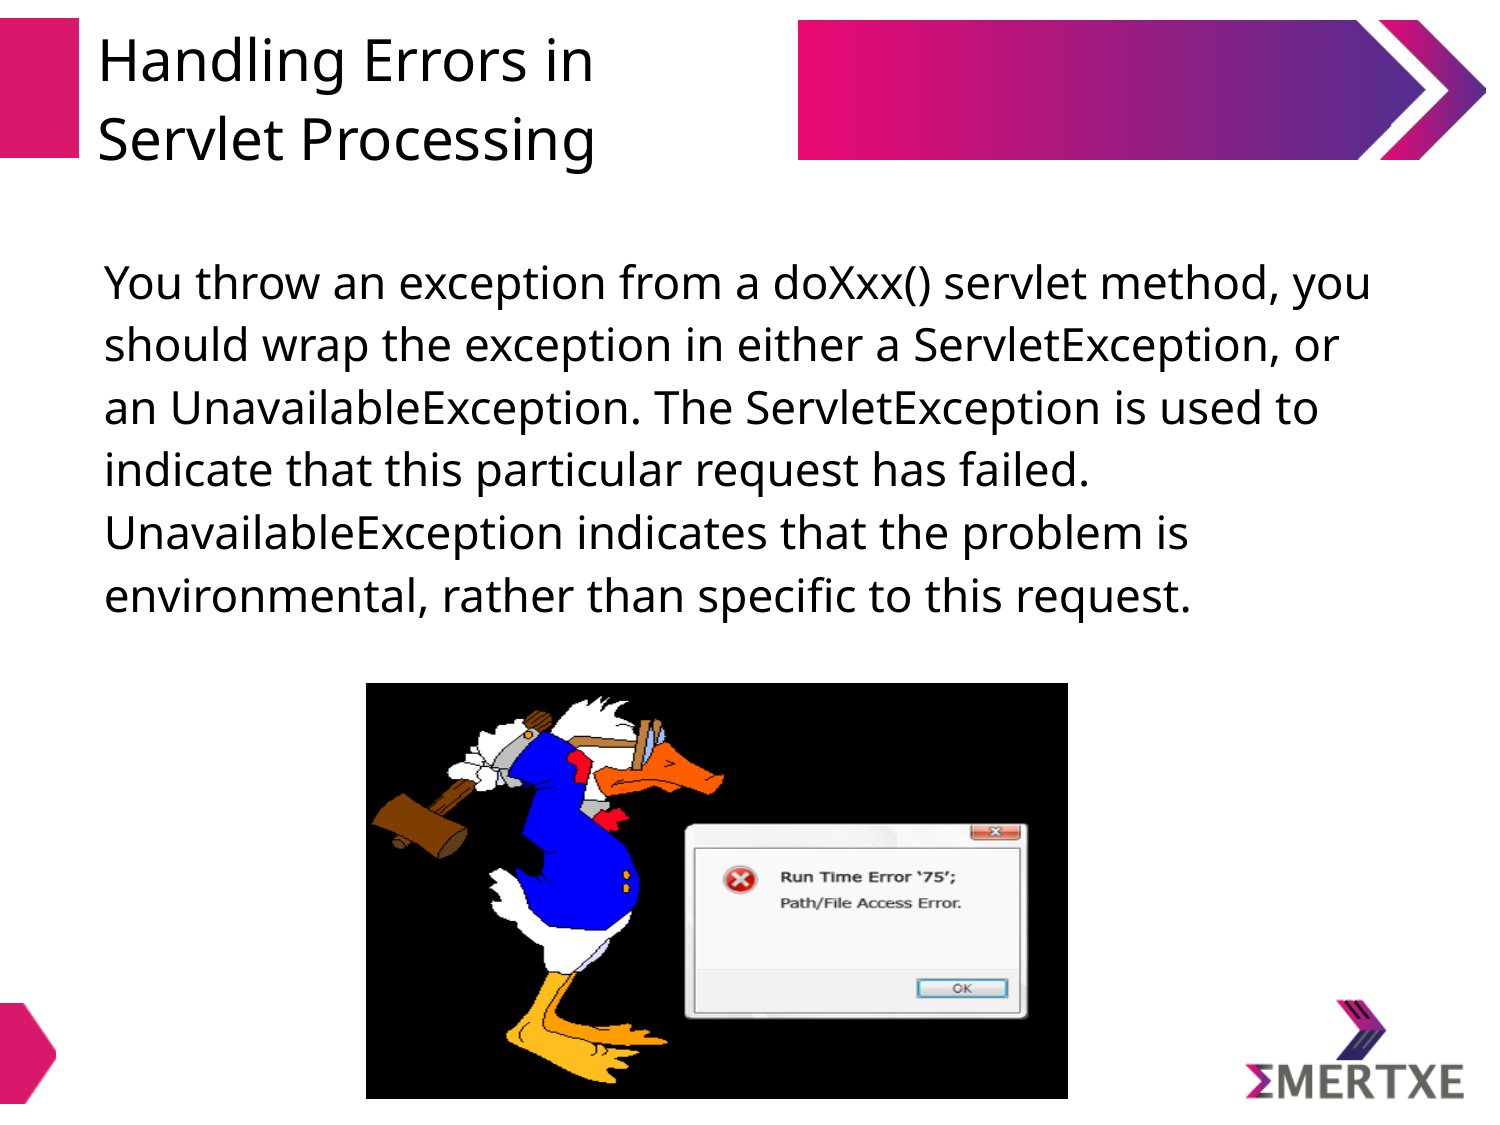

Handling Errors in Servlet Processing
You throw an exception from a doXxx() servlet method, you should wrap the exception in either a ServletException, or an UnavailableException. The ServletException is used to indicate that this particular request has failed. UnavailableException indicates that the problem is environmental, rather than specific to this request.